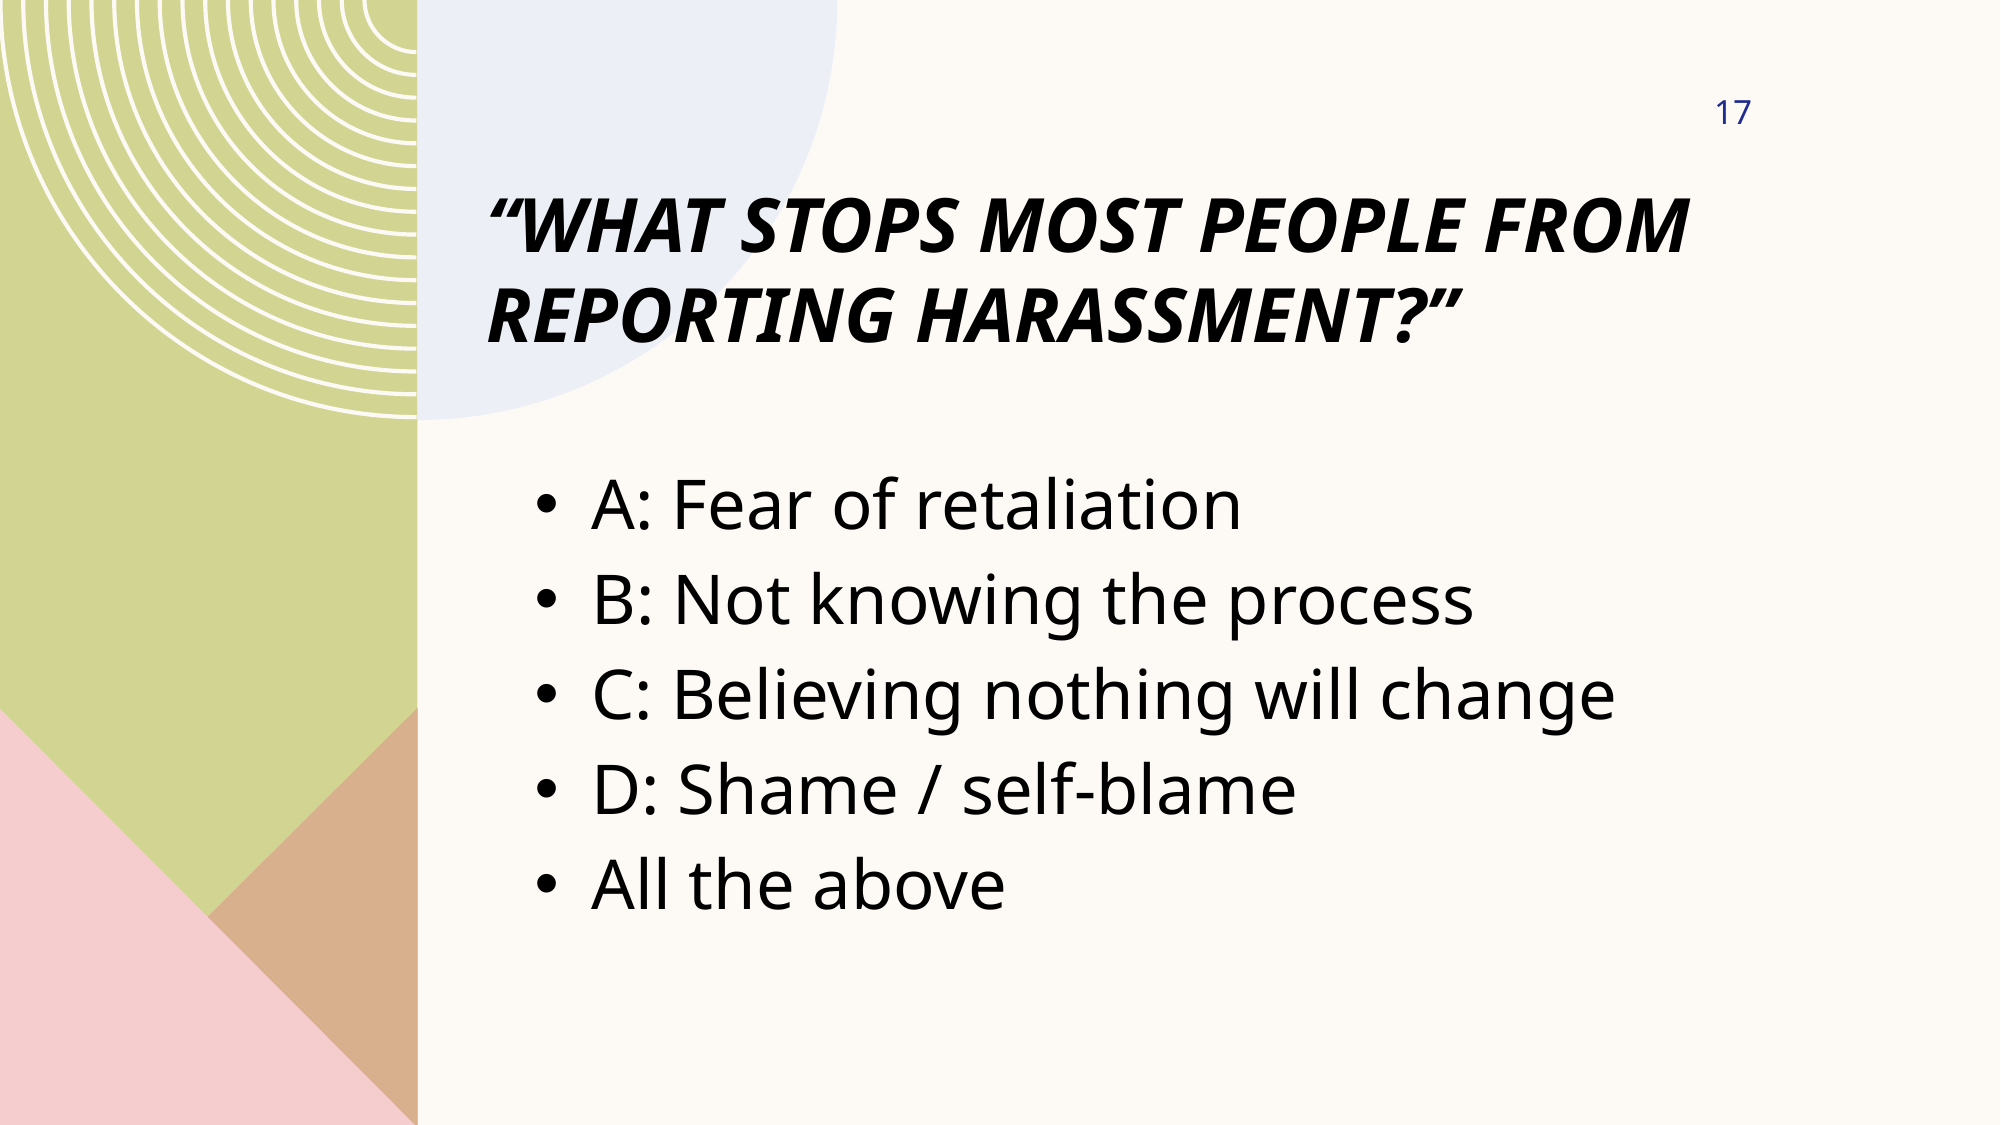

# “What stops most people from reporting harassment?”
A: Fear of retaliation
B: Not knowing the process
C: Believing nothing will change
D: Shame / self-blame
All the above